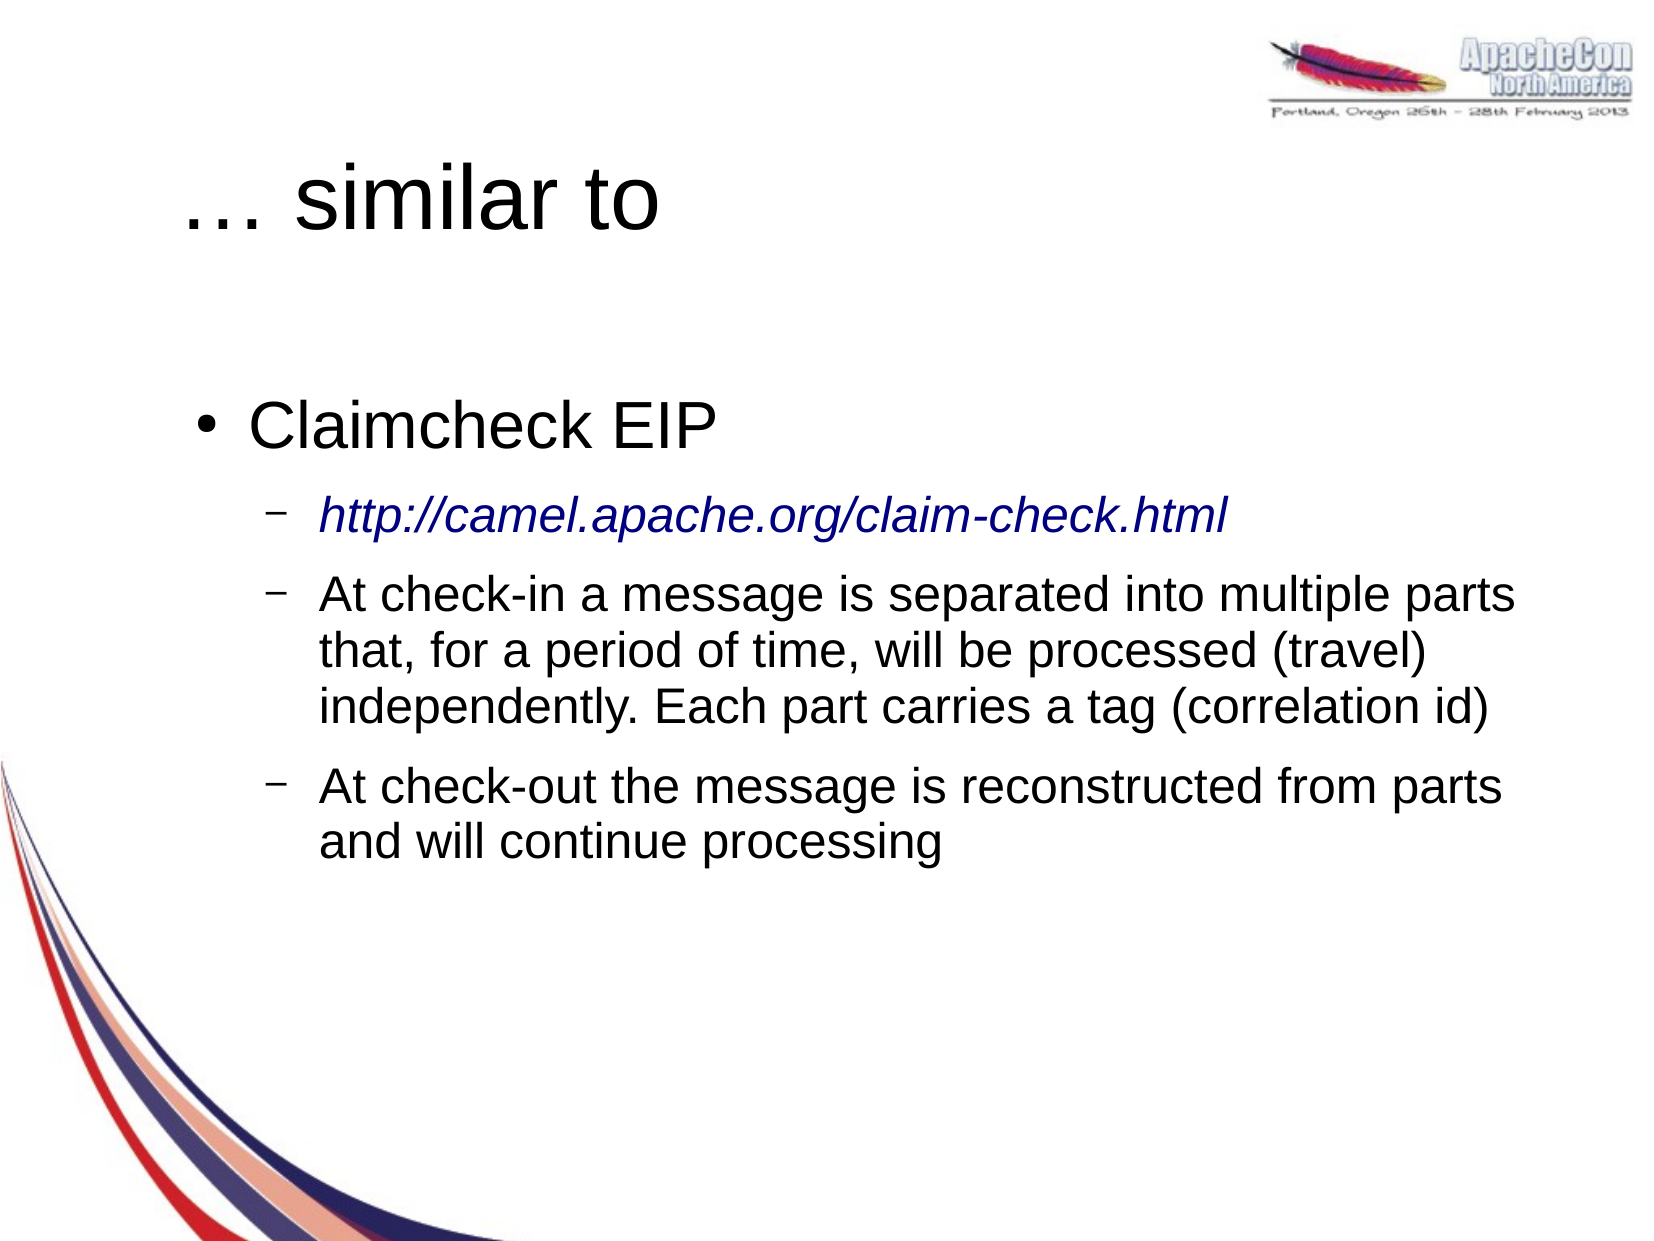

# … similar to
Claimcheck EIP
http://camel.apache.org/claim-check.html
At check-in a message is separated into multiple parts that, for a period of time, will be processed (travel) independently. Each part carries a tag (correlation id)
At check-out the message is reconstructed from parts and will continue processing